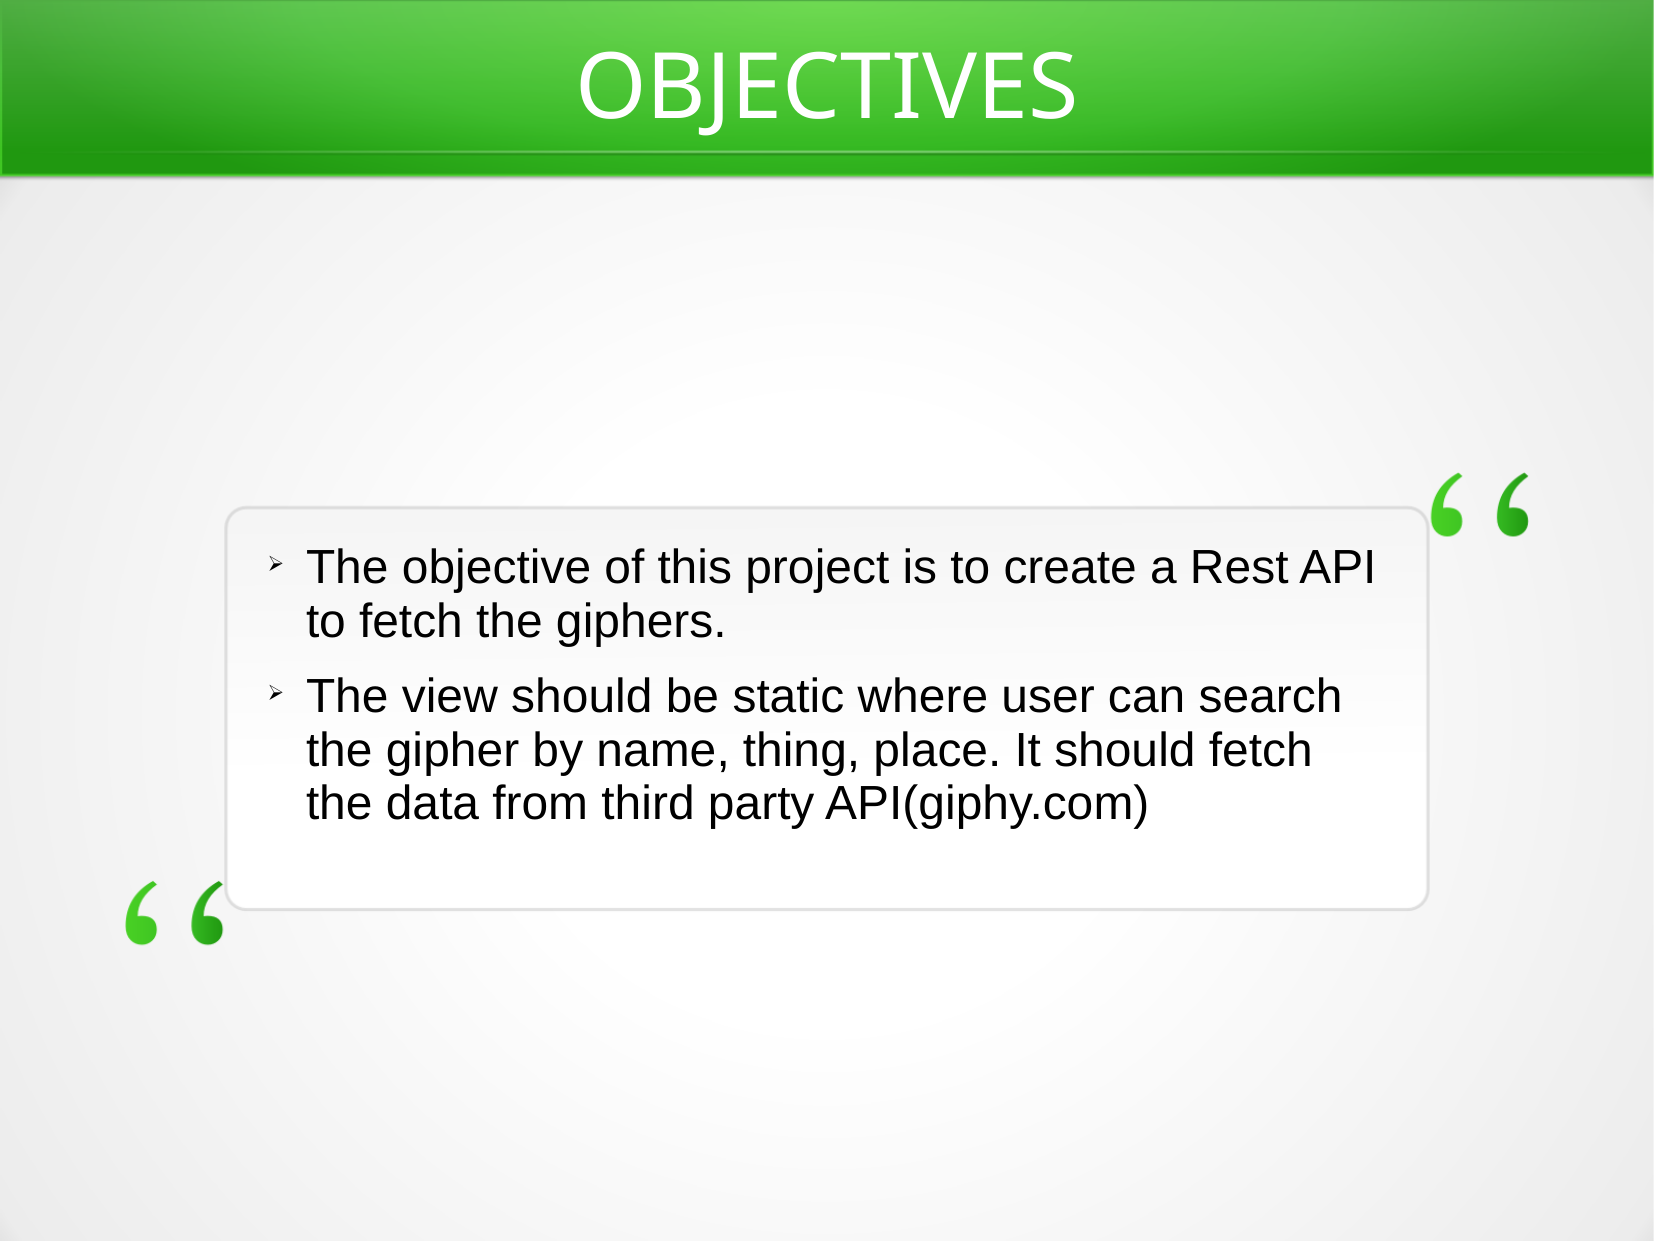

# OBJECTIVES
The objective of this project is to create a Rest API to fetch the giphers.
The view should be static where user can search the gipher by name, thing, place. It should fetch the data from third party API(giphy.com)